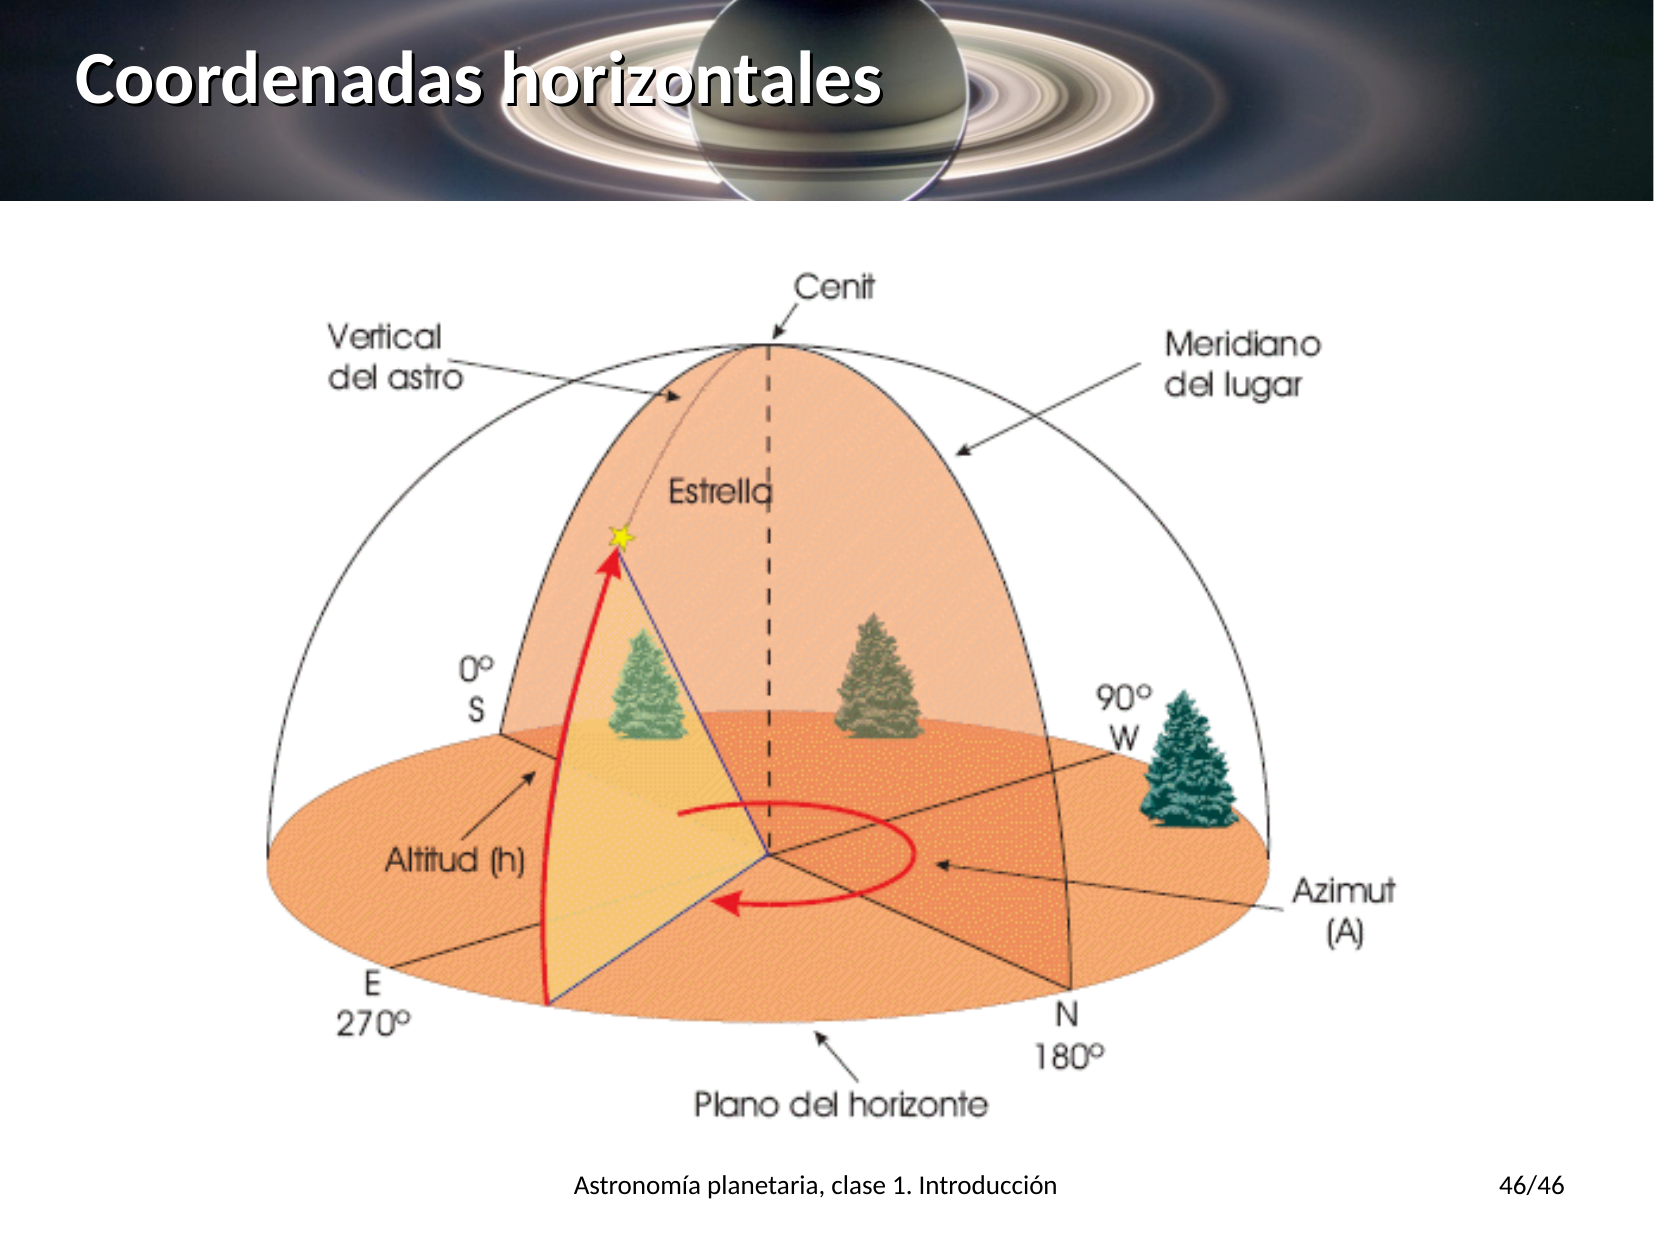

# Coordenadas horizontales
Astronomía planetaria, clase 1. Introducción
46